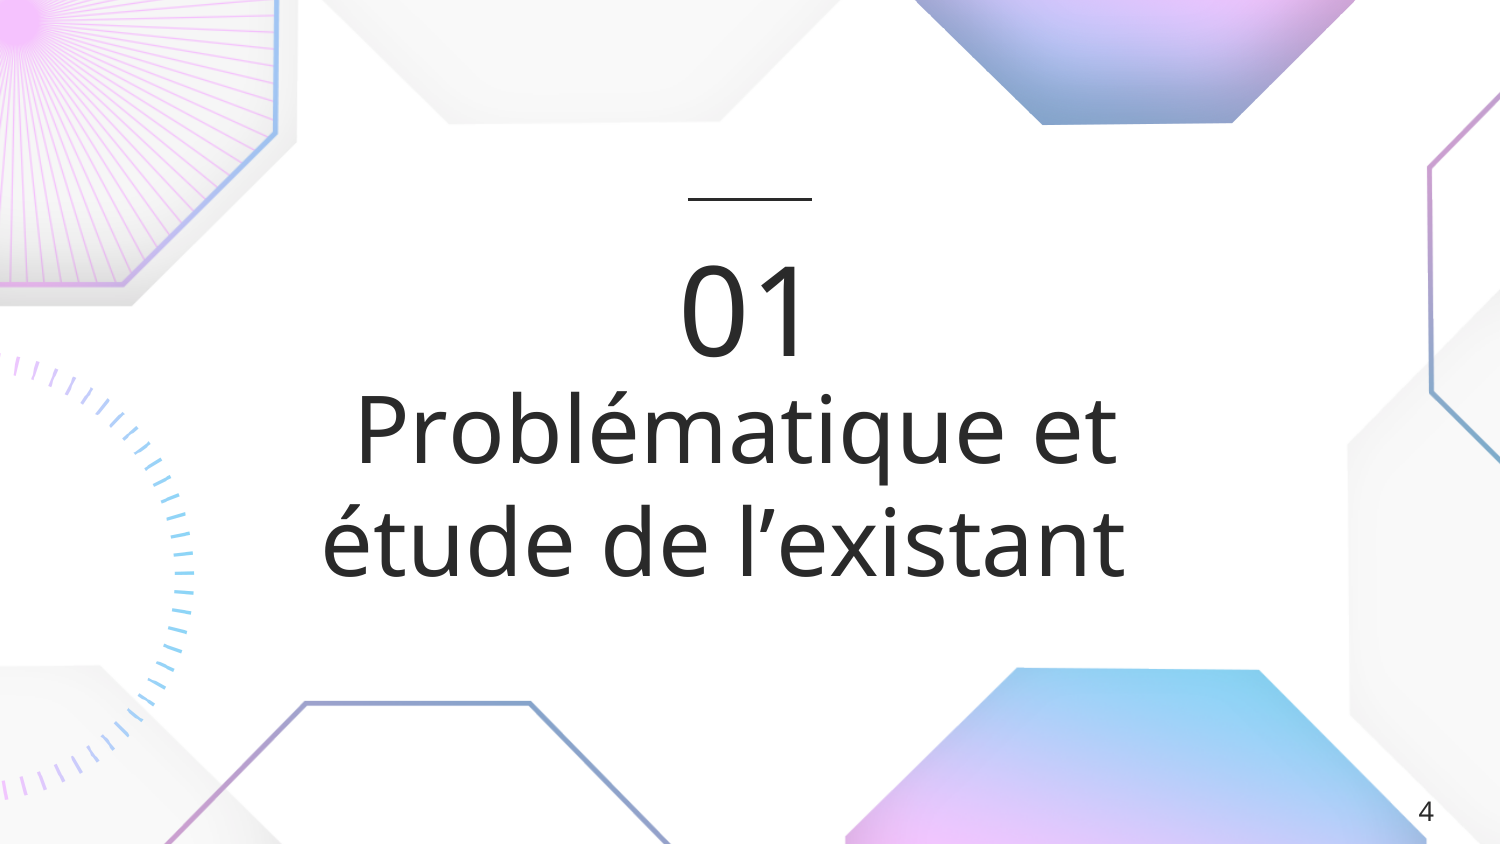

01
# Problématique et étude de l’existant